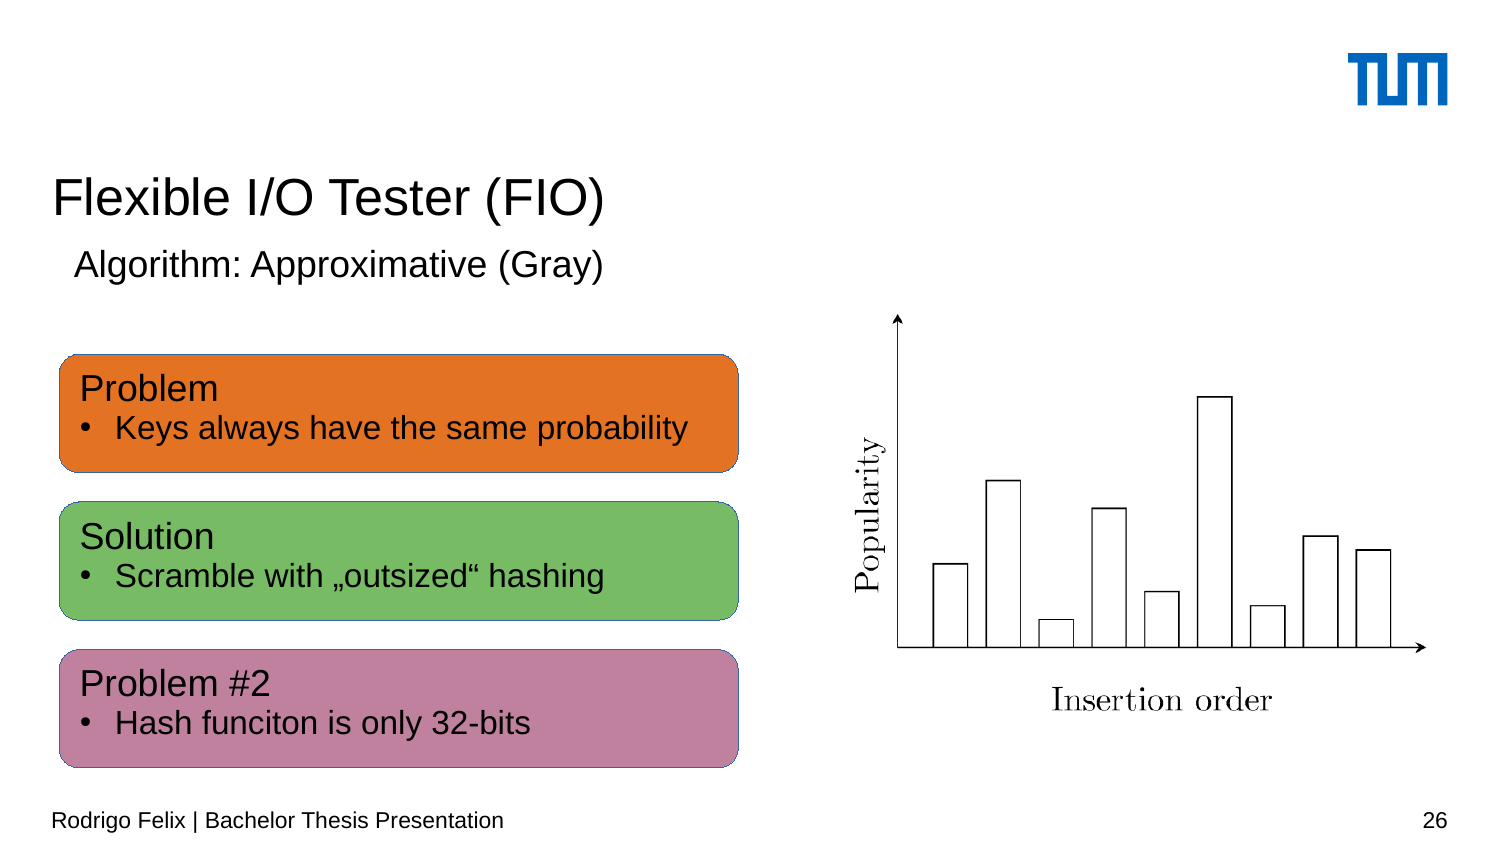

# Flexible I/O Tester (FIO)
Algorithm: Approximative (Gray)
Problem
Keys always have the same probability
Solution
Scramble with „outsized“ hashing
Problem #2
Hash funciton is only 32-bits
Rodrigo Felix | Bachelor Thesis Presentation
26